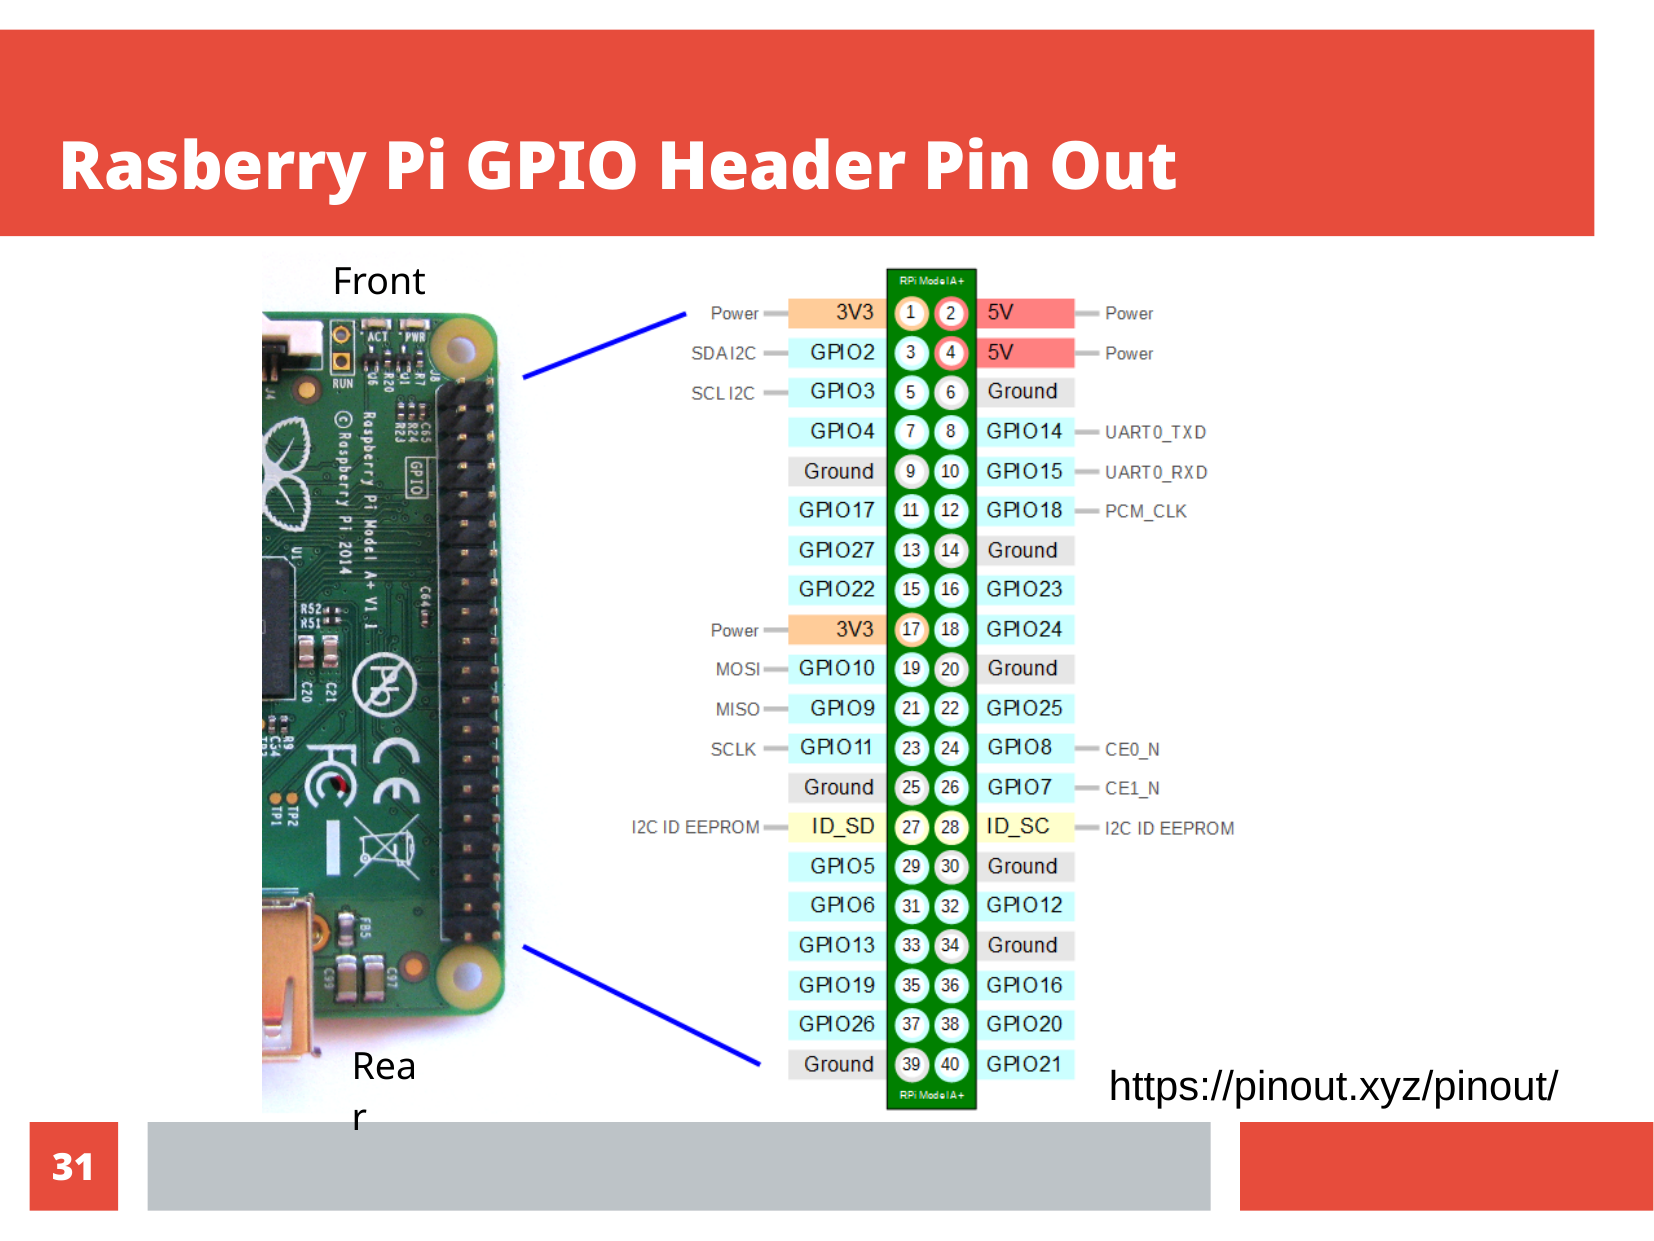

# Rasberry Pi GPIO Header Pin Out
Front
Rear
https://pinout.xyz/pinout/
31